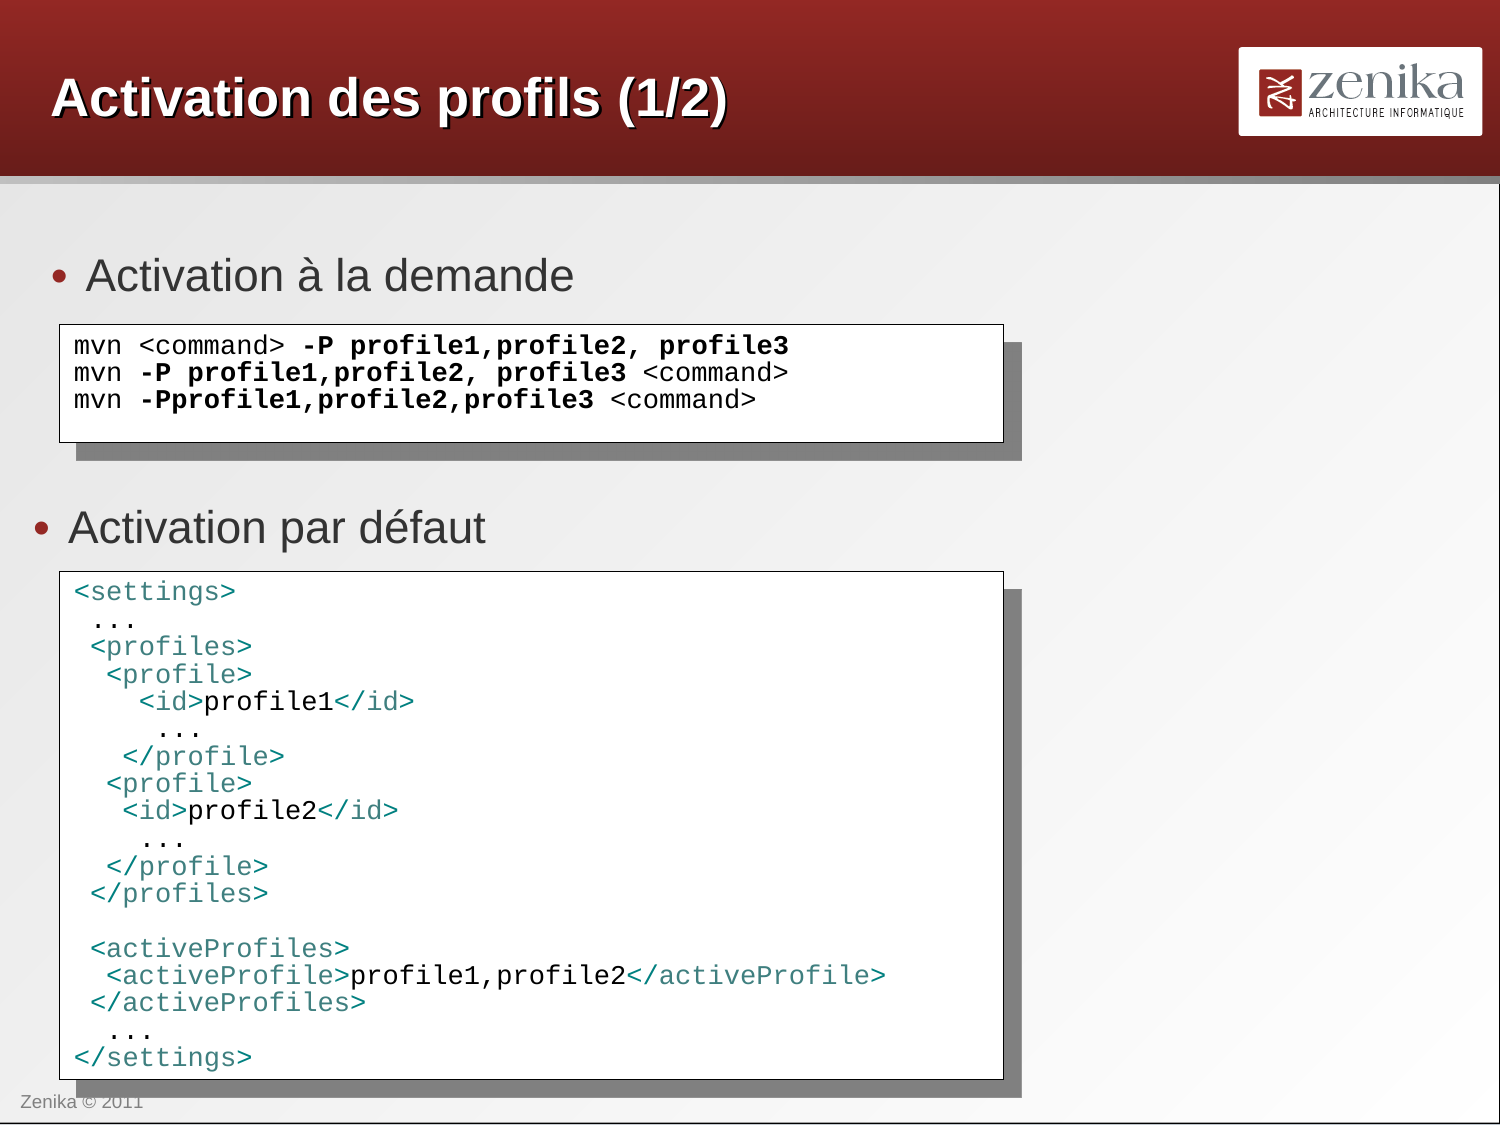

# Activation des profils (1/2)
Activation à la demande
mvn <command> -P profile1,profile2, profile3
mvn -P profile1,profile2, profile3 <command>
mvn -Pprofile1,profile2,profile3 <command>
Activation par défaut
<settings>
 ...
 <profiles>
 <profile>
 <id>profile1</id>
 ...
 </profile>
 <profile>
 <id>profile2</id>
 ...
 </profile>
 </profiles>
 <activeProfiles>
 <activeProfile>profile1,profile2</activeProfile>
 </activeProfiles>
 ...
</settings>